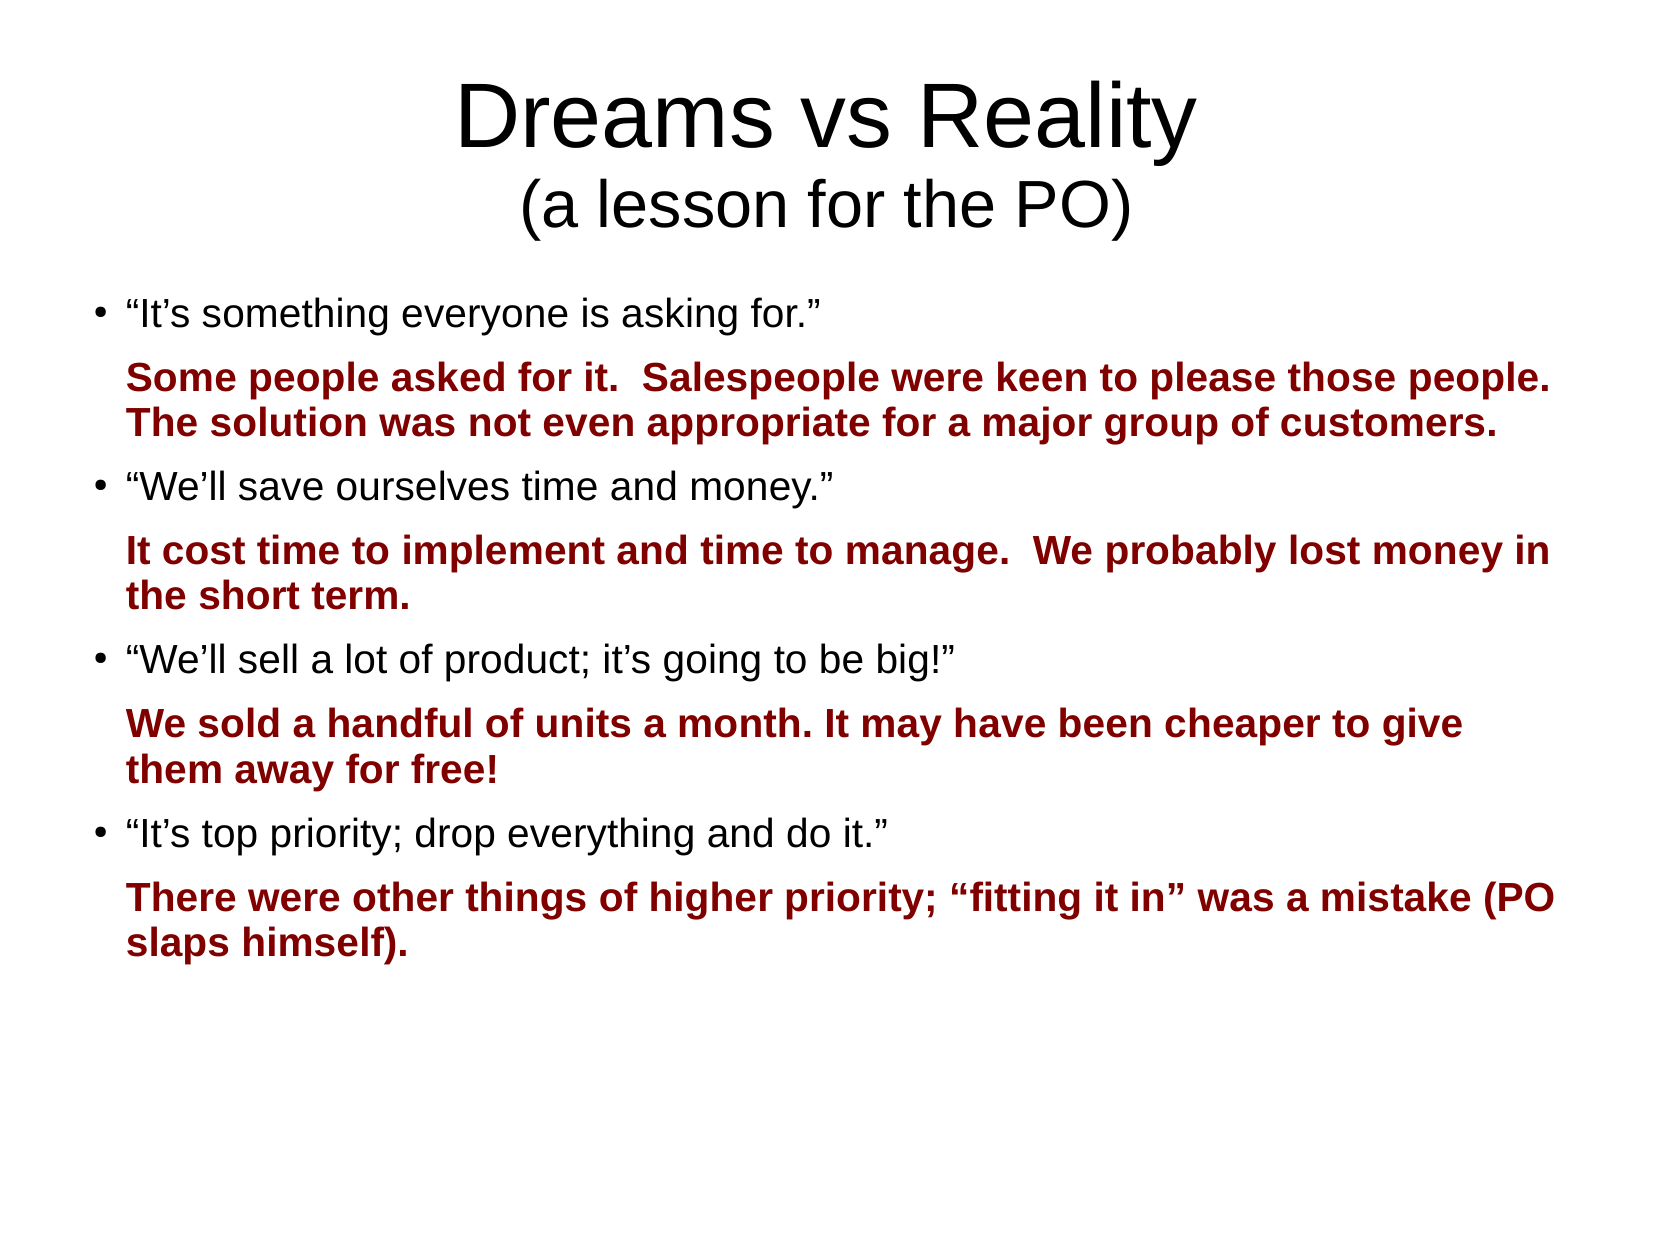

# Dreams vs Reality (a lesson for the PO)
“It’s something everyone is asking for.”
Some people asked for it. Salespeople were keen to please those people. The solution was not even appropriate for a major group of customers.
“We’ll save ourselves time and money.”
It cost time to implement and time to manage. We probably lost money in the short term.
“We’ll sell a lot of product; it’s going to be big!”
We sold a handful of units a month. It may have been cheaper to give them away for free!
“It’s top priority; drop everything and do it.”
There were other things of higher priority; “fitting it in” was a mistake (PO slaps himself).